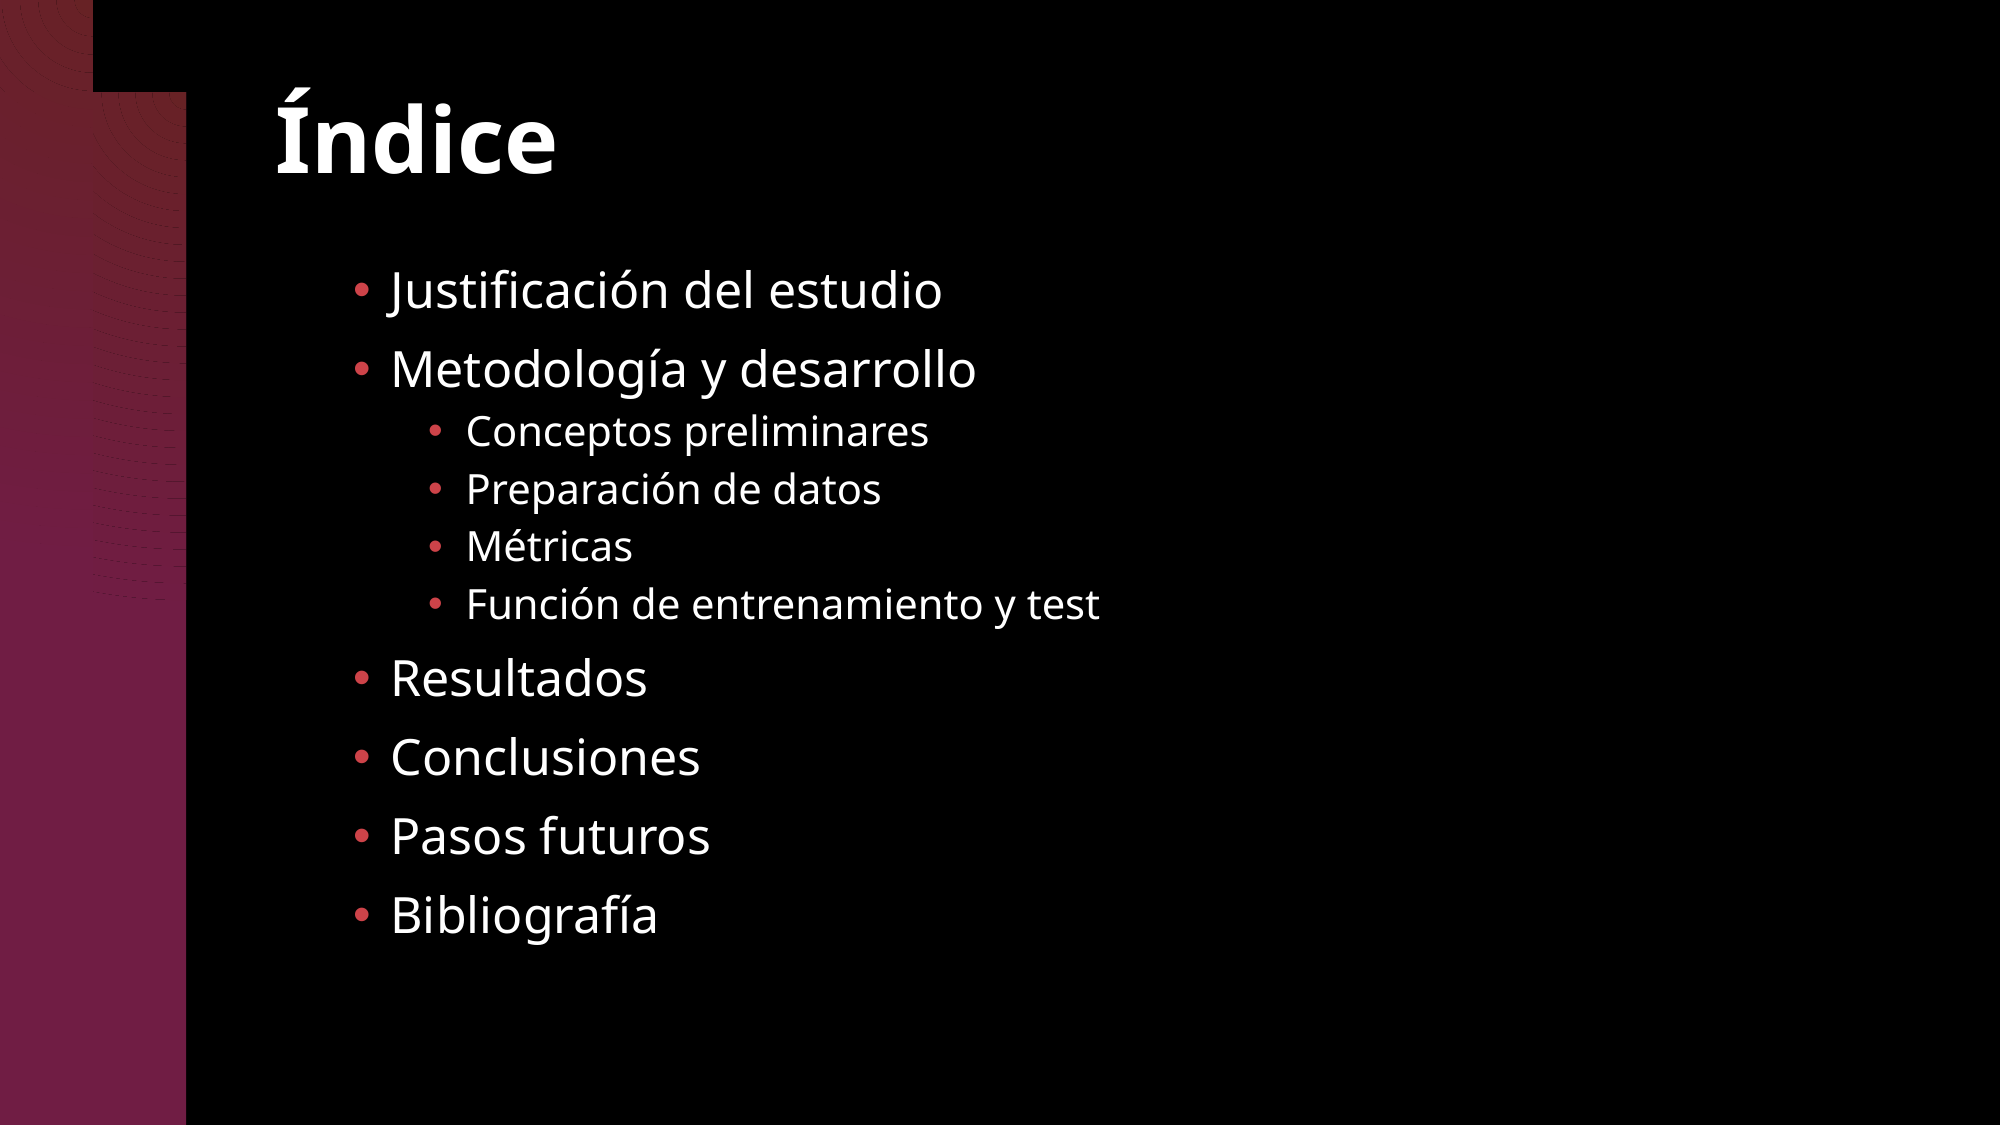

# Índice
Justificación del estudio
Metodología y desarrollo
Conceptos preliminares
Preparación de datos
Métricas
Función de entrenamiento y test
Resultados
Conclusiones
Pasos futuros
Bibliografía